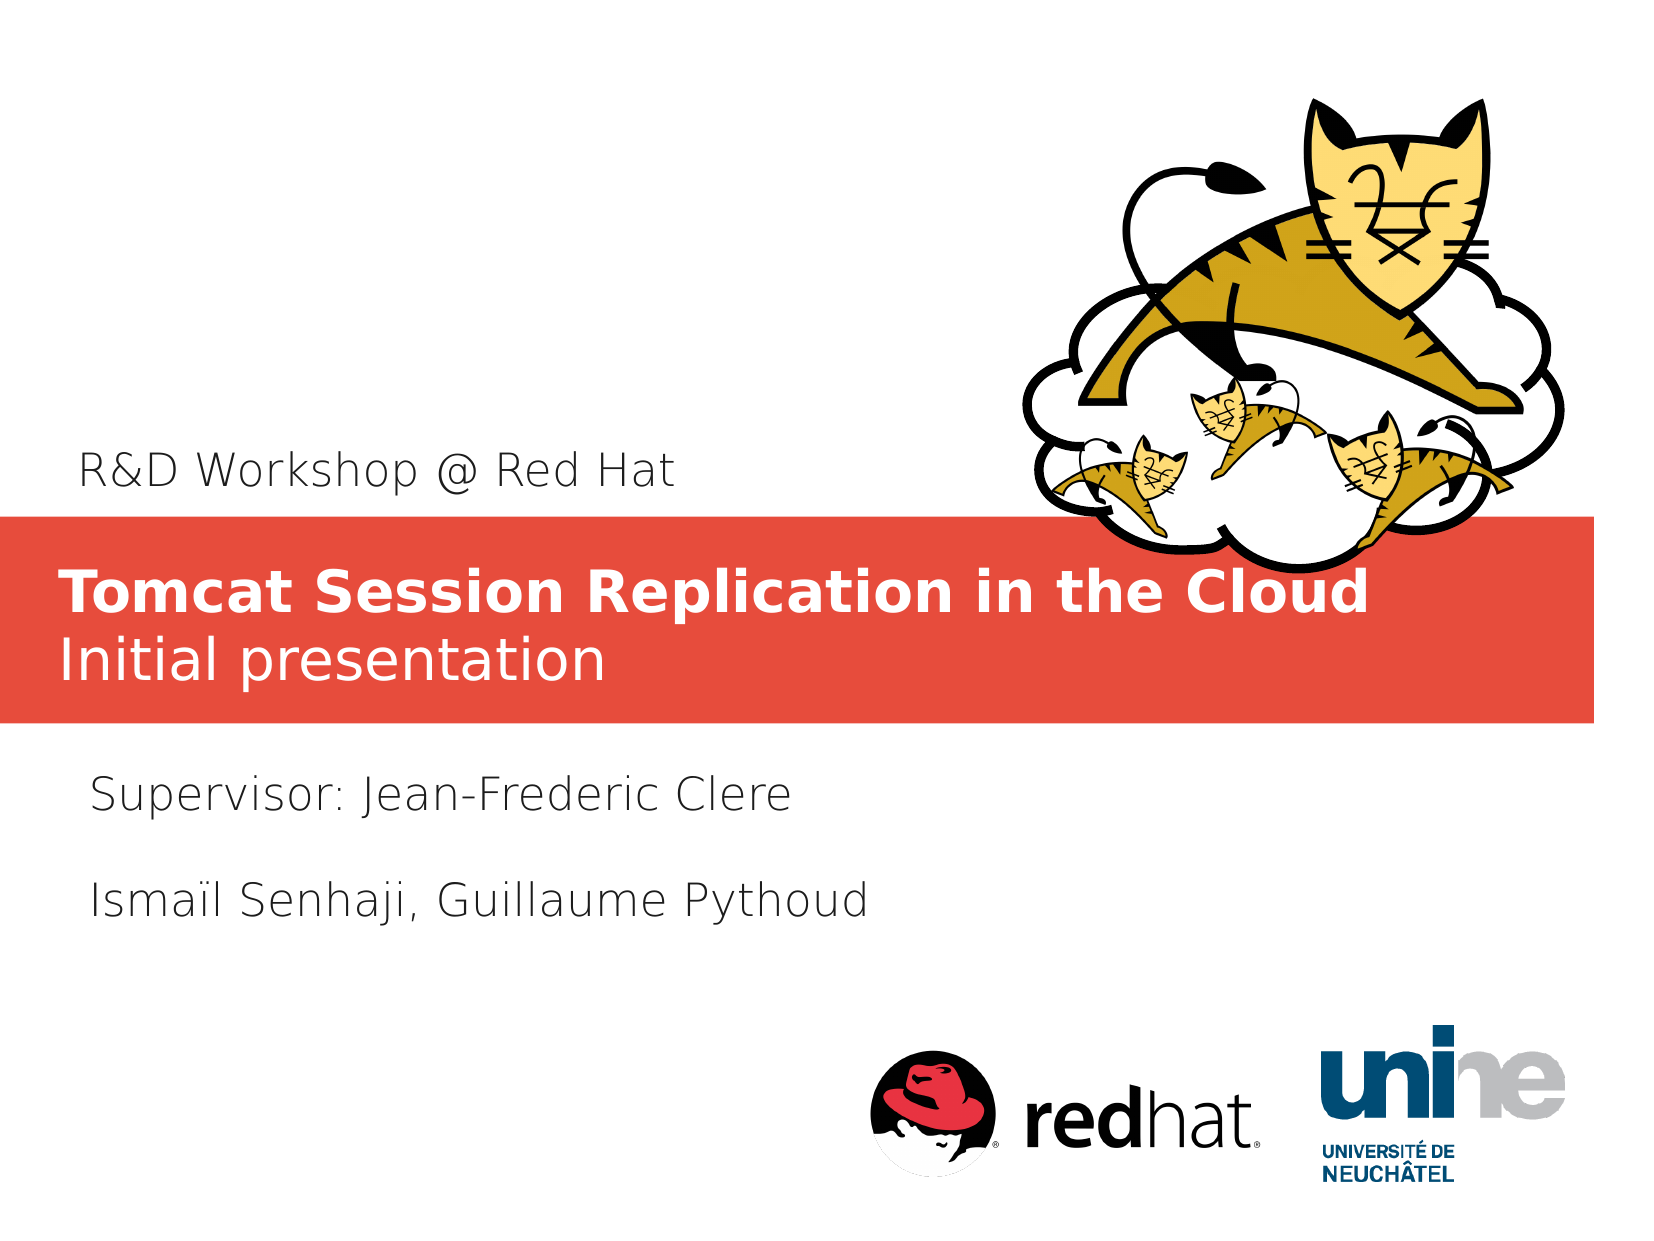

R&D Workshop @ Red Hat
# Tomcat Session Replication in the Cloud Initial presentation
Supervisor: Jean-Frederic Clere
Ismaïl Senhaji, Guillaume Pythoud